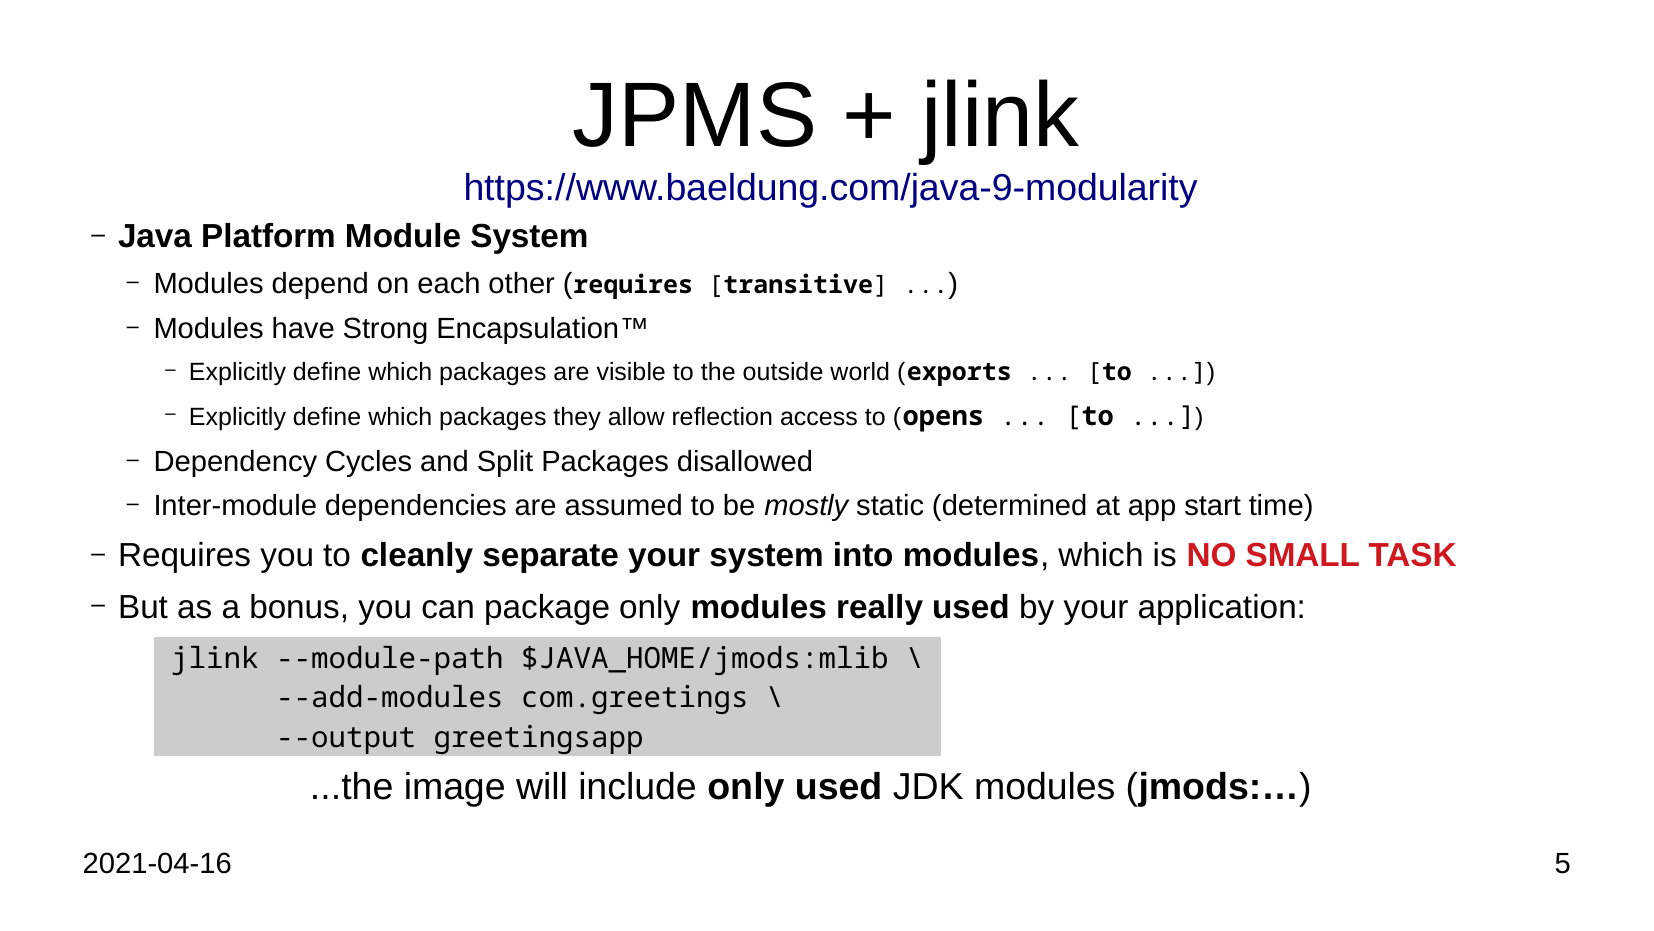

# JPMS + jlink
https://www.baeldung.com/java-9-modularity
Java Platform Module System
Modules depend on each other (requires [transitive] ...)
Modules have Strong Encapsulation™
Explicitly define which packages are visible to the outside world (exports ... [to ...])
Explicitly define which packages they allow reflection access to (opens ... [to ...])
Dependency Cycles and Split Packages disallowed
Inter-module dependencies are assumed to be mostly static (determined at app start time)
Requires you to cleanly separate your system into modules, which is NO SMALL TASK
But as a bonus, you can package only modules really used by your application:
 jlink --module-path $JAVA_HOME/jmods:mlib \
 --add-modules com.greetings \
 --output greetingsapp
...the image will include only used JDK modules (jmods:…)
2021-04-16
5